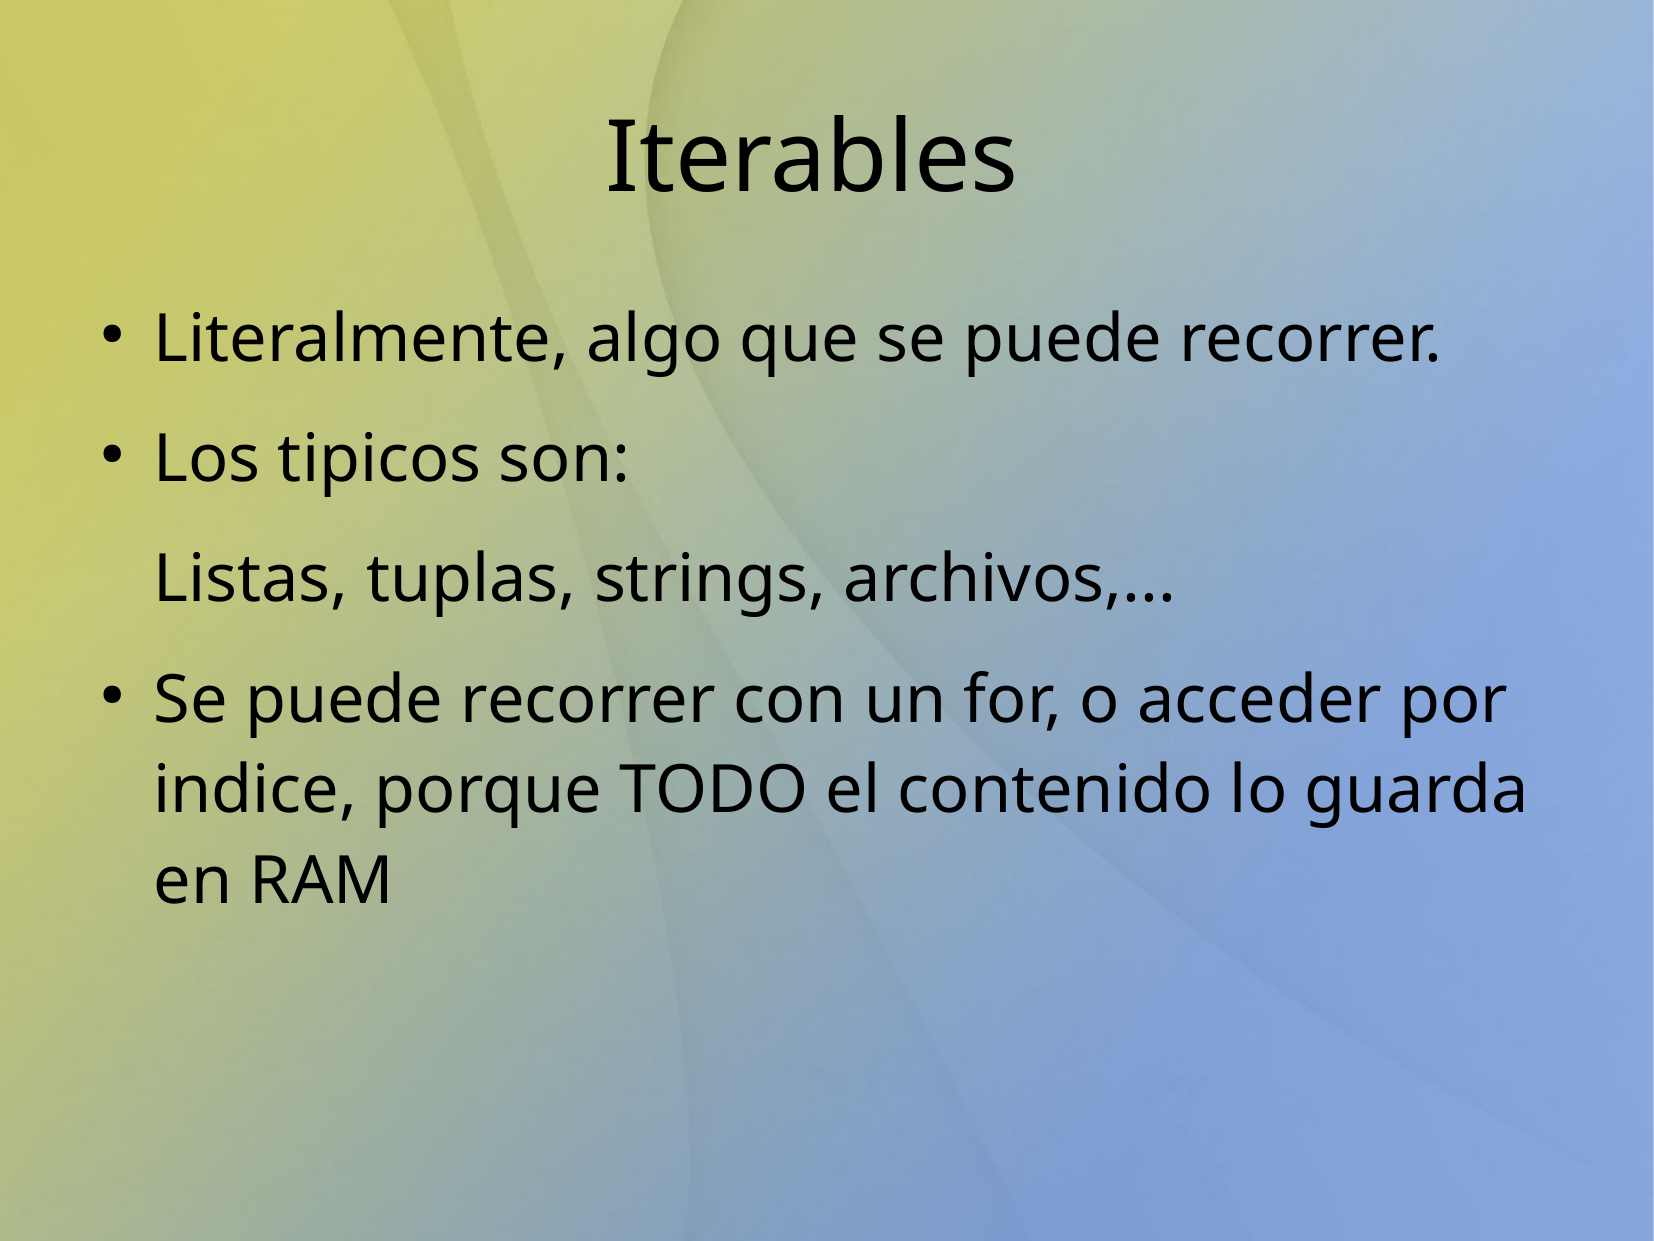

# Iterables
Literalmente, algo que se puede recorrer.
Los tipicos son:
Listas, tuplas, strings, archivos,...
Se puede recorrer con un for, o acceder por indice, porque TODO el contenido lo guarda en RAM